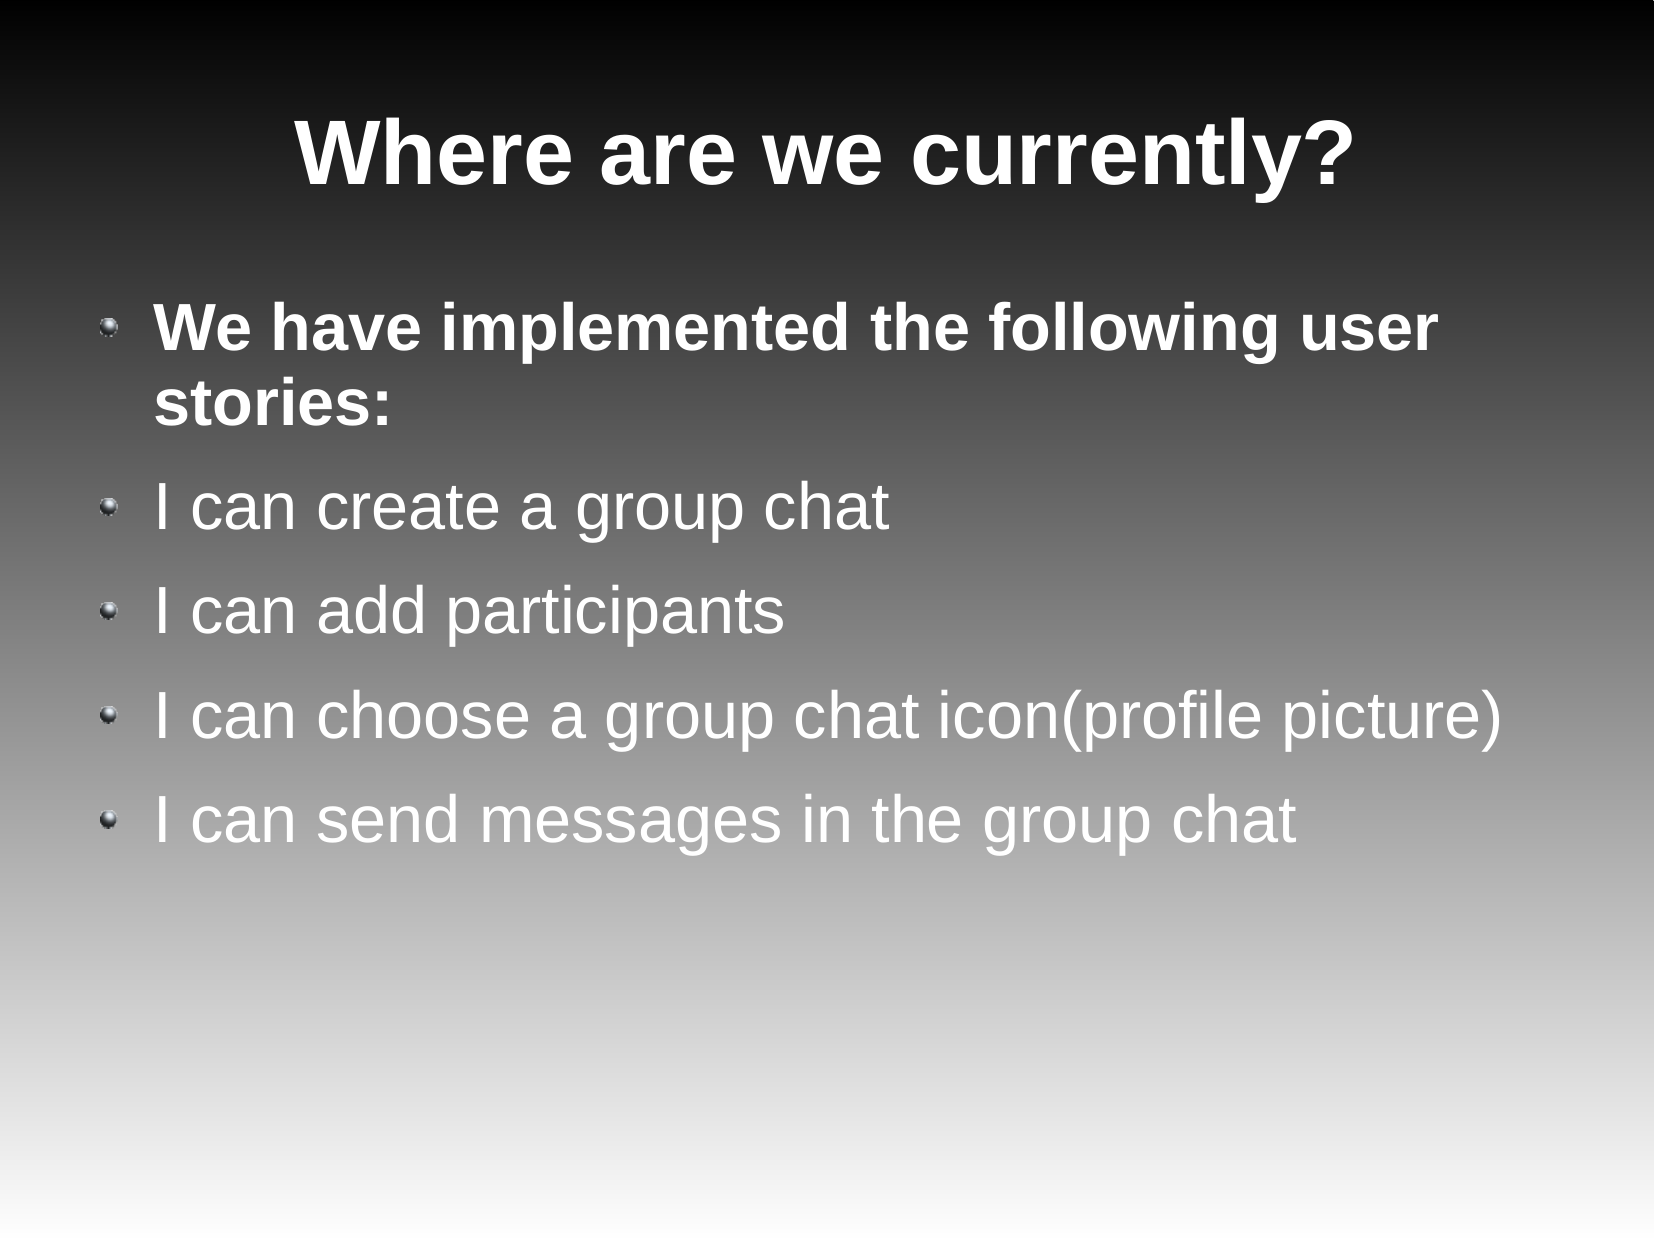

# Where are we currently?
We have implemented the following user stories:
I can create a group chat
I can add participants
I can choose a group chat icon(profile picture)
I can send messages in the group chat